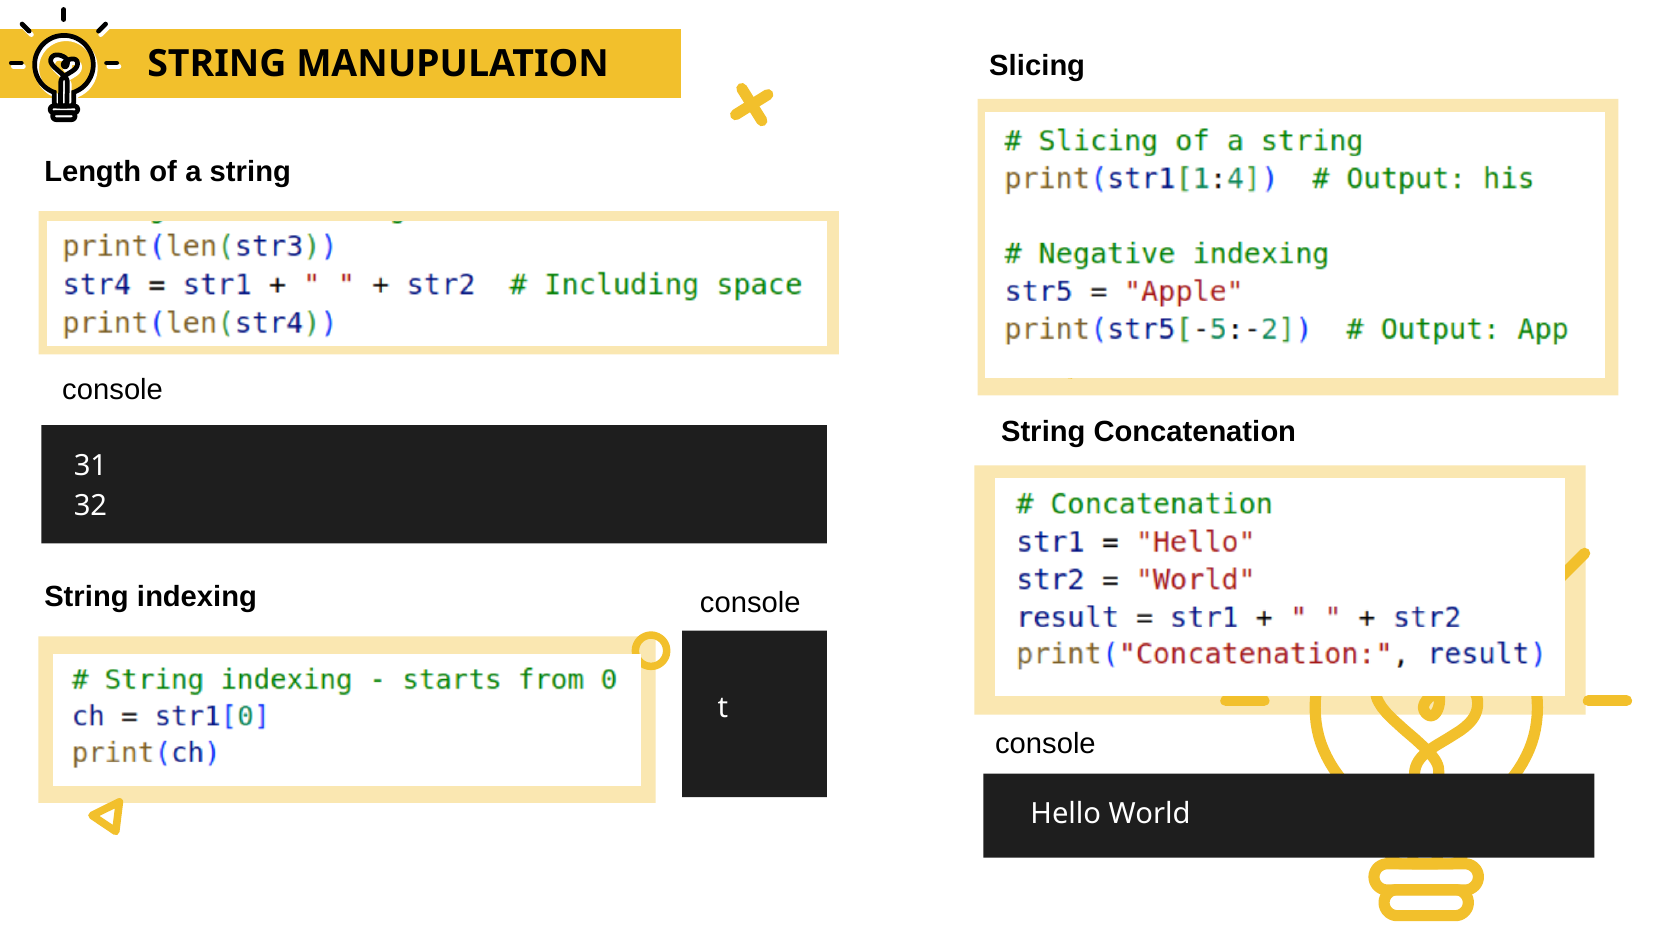

# STRING MANUPULATION
Slicing
Length of a string
console
String Concatenation
31
32
String indexing
console
t
console
Hello World